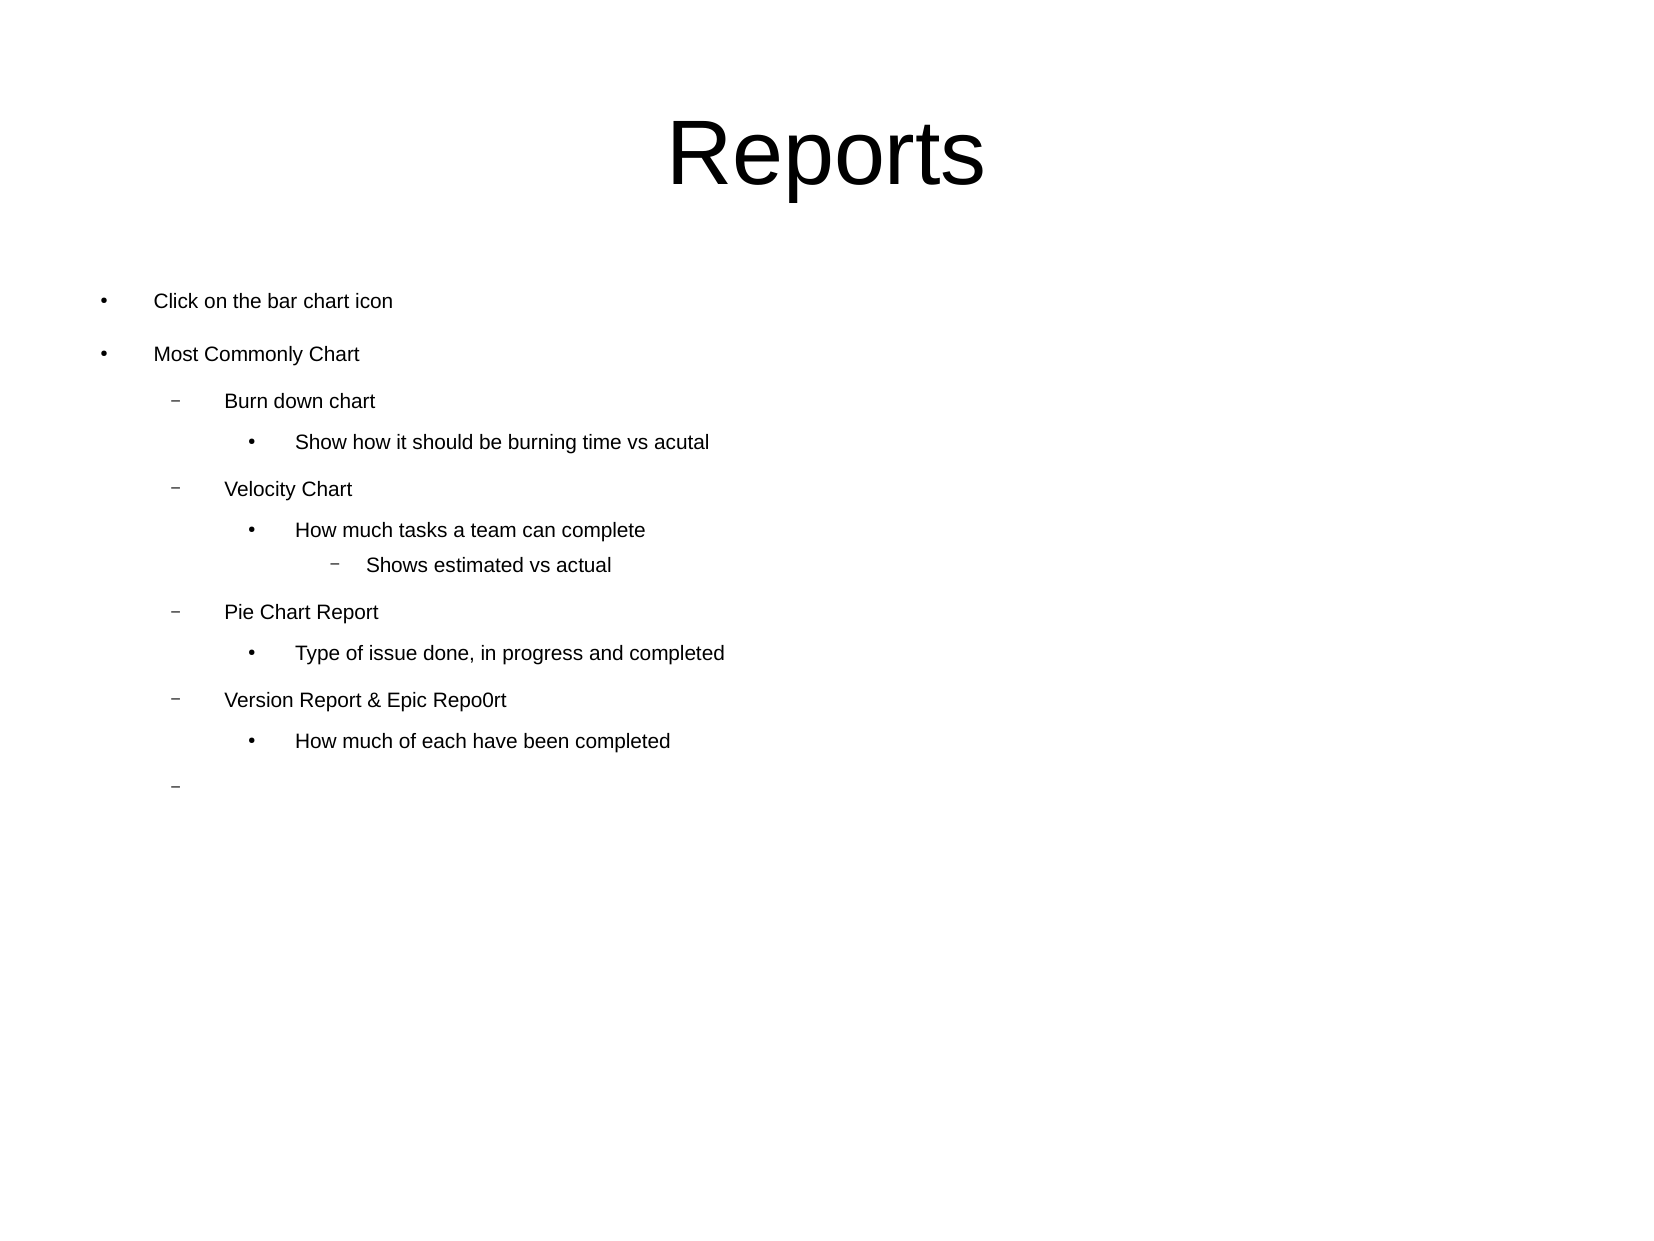

# Reports
Click on the bar chart icon
Most Commonly Chart
Burn down chart
Show how it should be burning time vs acutal
Velocity Chart
How much tasks a team can complete
Shows estimated vs actual
Pie Chart Report
Type of issue done, in progress and completed
Version Report & Epic Repo0rt
How much of each have been completed